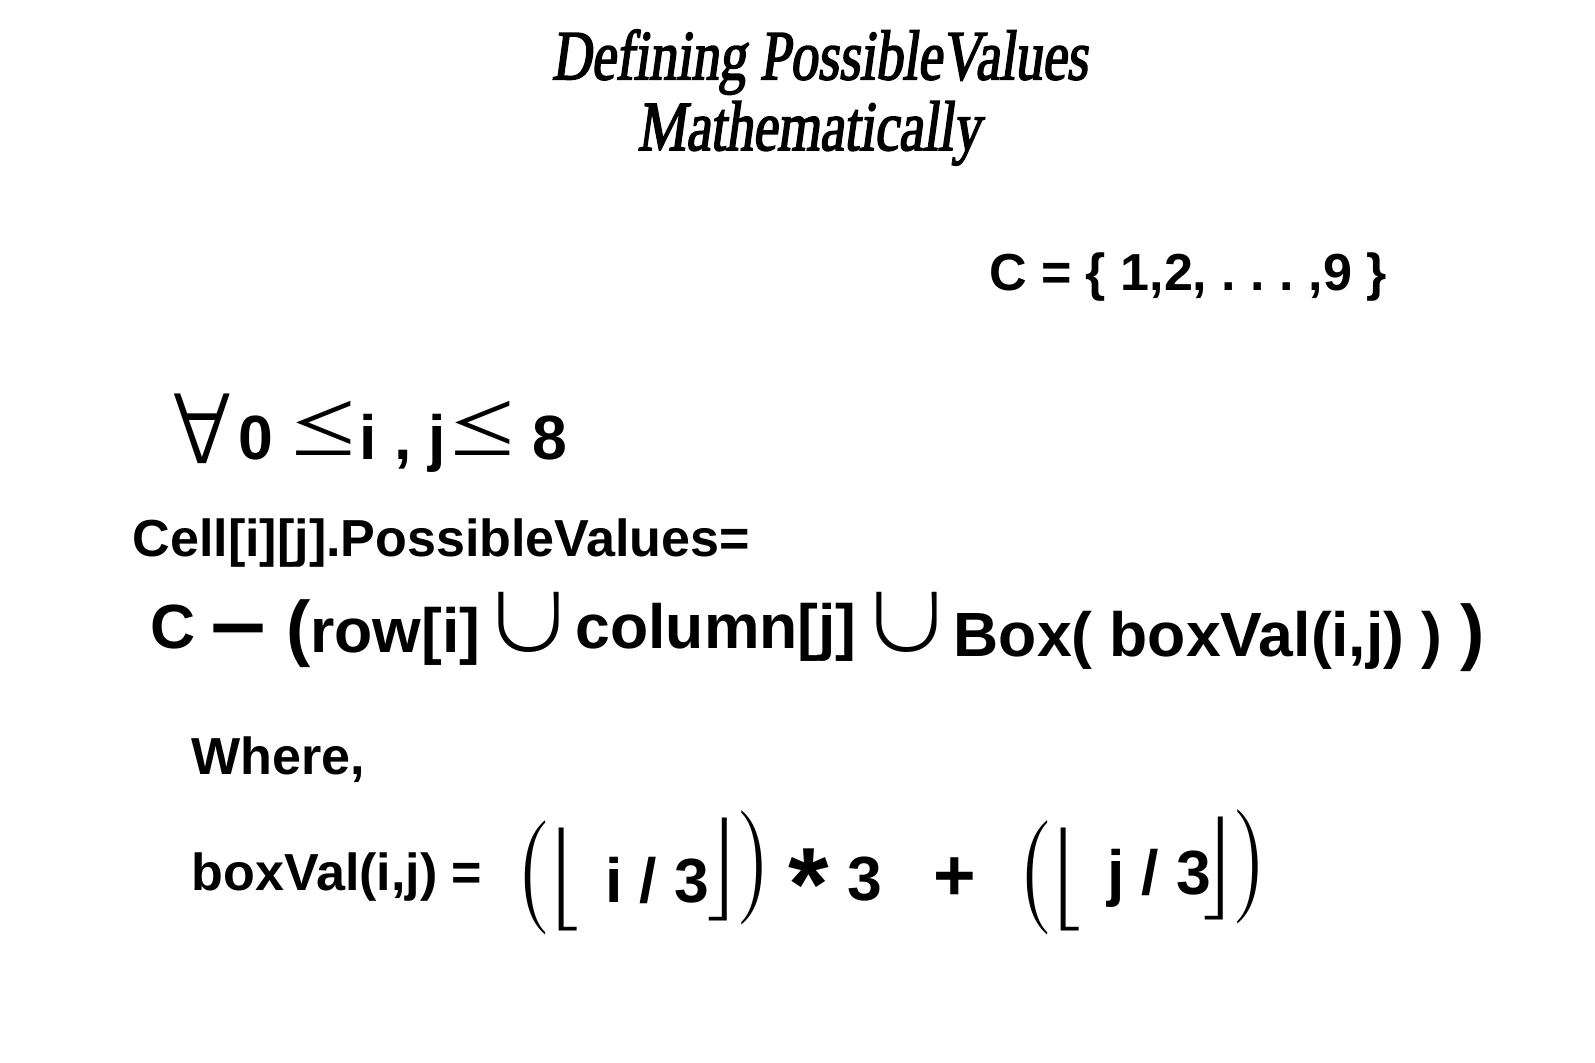

Defining PossibleValues
Mathematically
C = { 1,2, . . . ,9 }
 
≤
≤
 0 i , j 8
Cell[i][j].PossibleValues=
 –
∪
∪
(row[i]
Box( boxVal(i,j) ) )
C
column[j]
Where,
boxVal(i,j) =
 (⌊
 (⌊
*
⌋)
⌋)
3 +
j / 3
i / 3